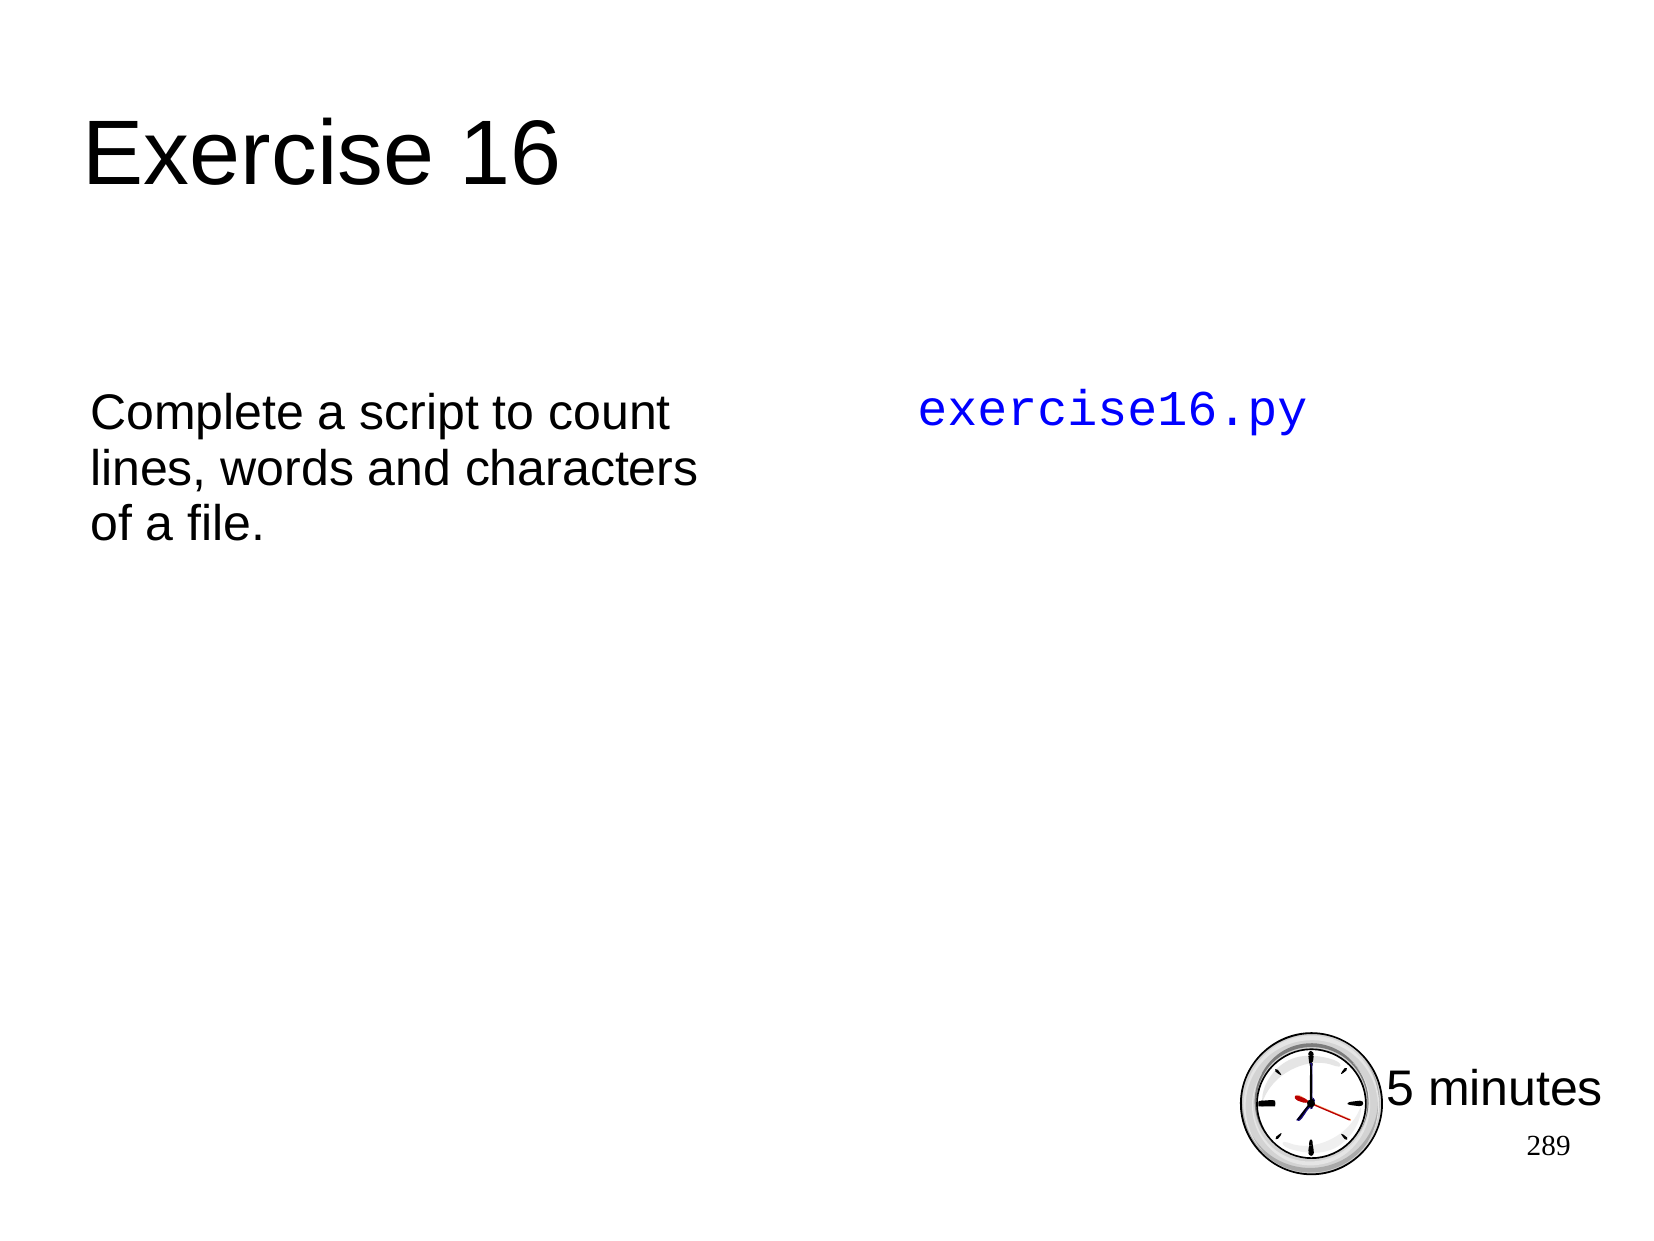

# Exercise 16
Complete a script to count
lines, words and characters
of a file.
exercise16.py
5 minutes
289